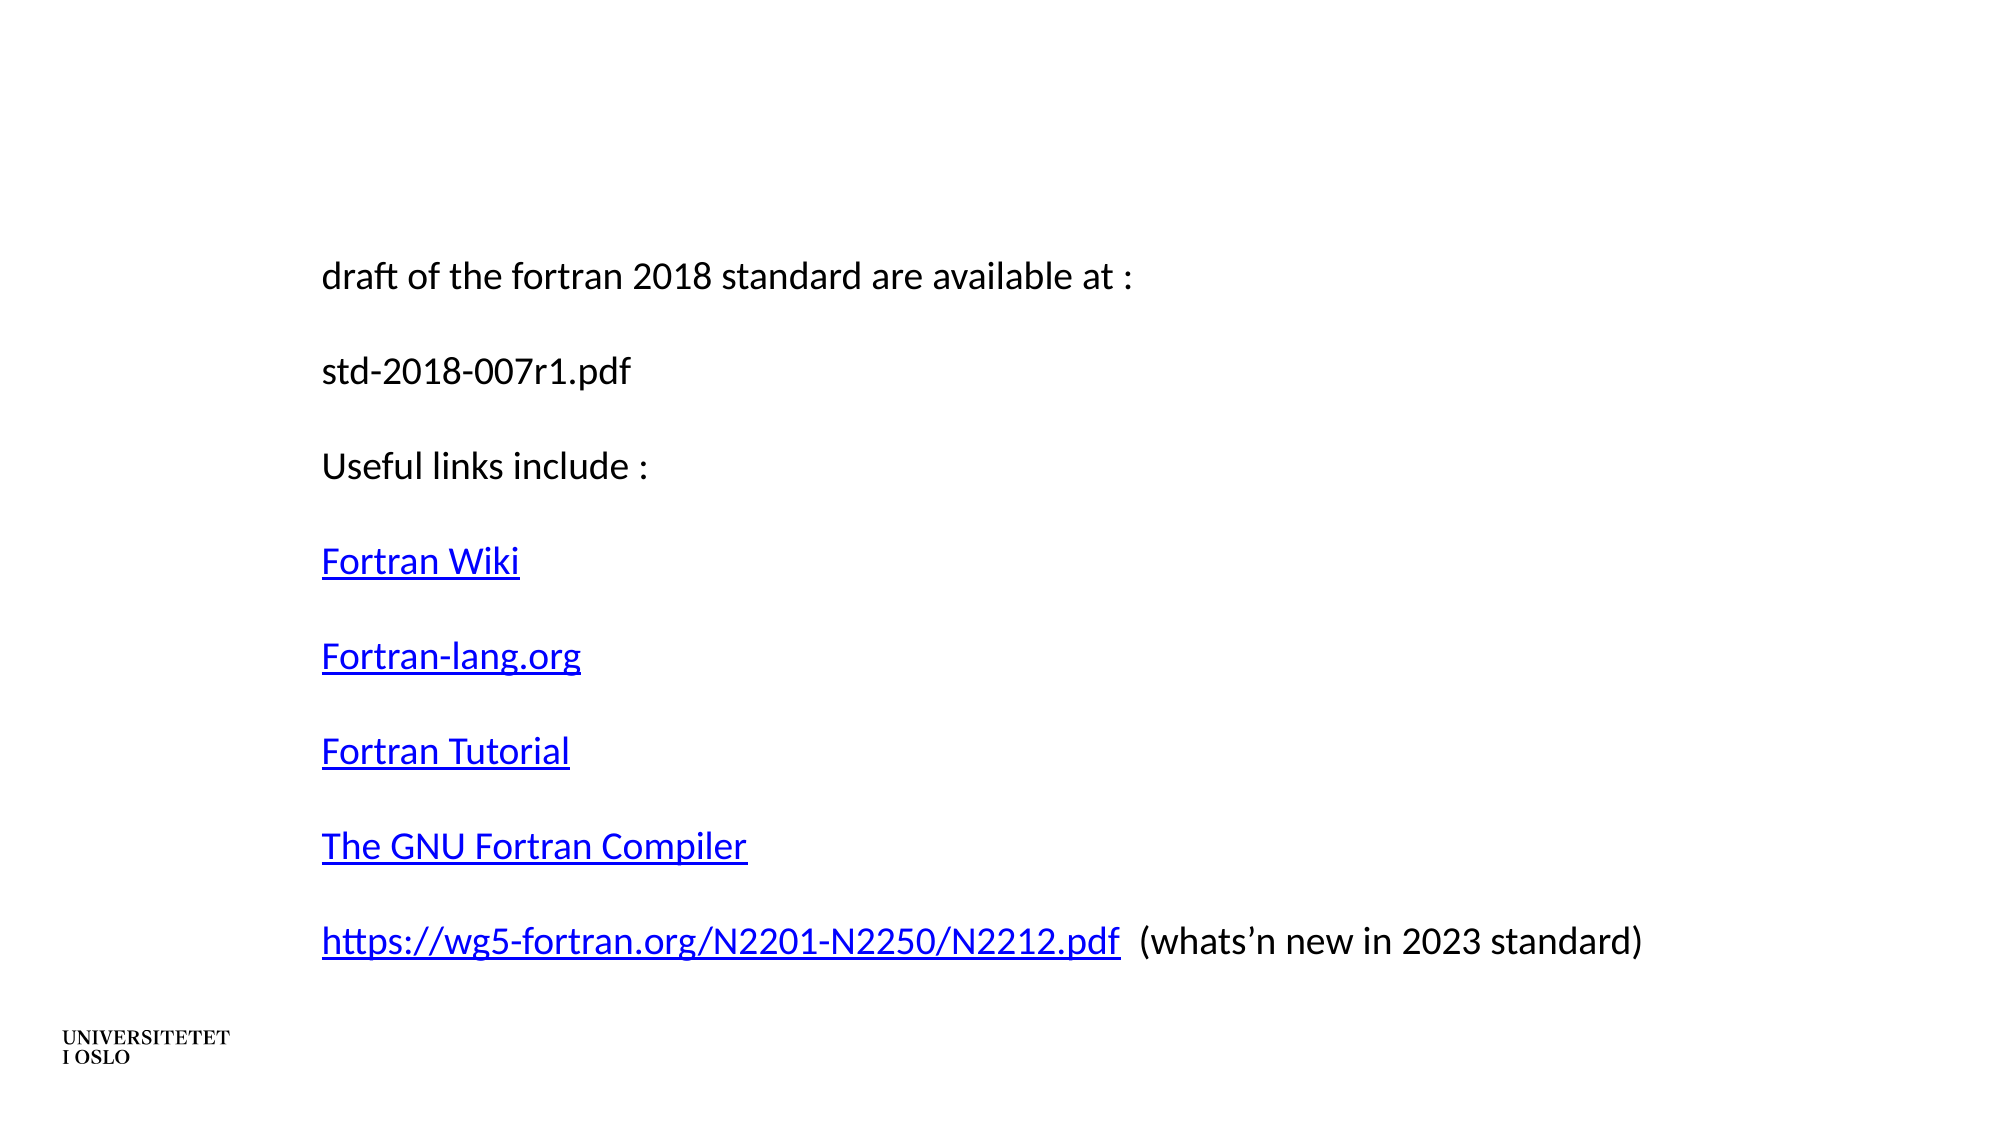

draft of the fortran 2018 standard are available at :
std-2018-007r1.pdf
Useful links include :
Fortran Wiki
Fortran-lang.org
Fortran Tutorial
The GNU Fortran Compiler
https://wg5-fortran.org/N2201-N2250/N2212.pdf (whats’n new in 2023 standard)